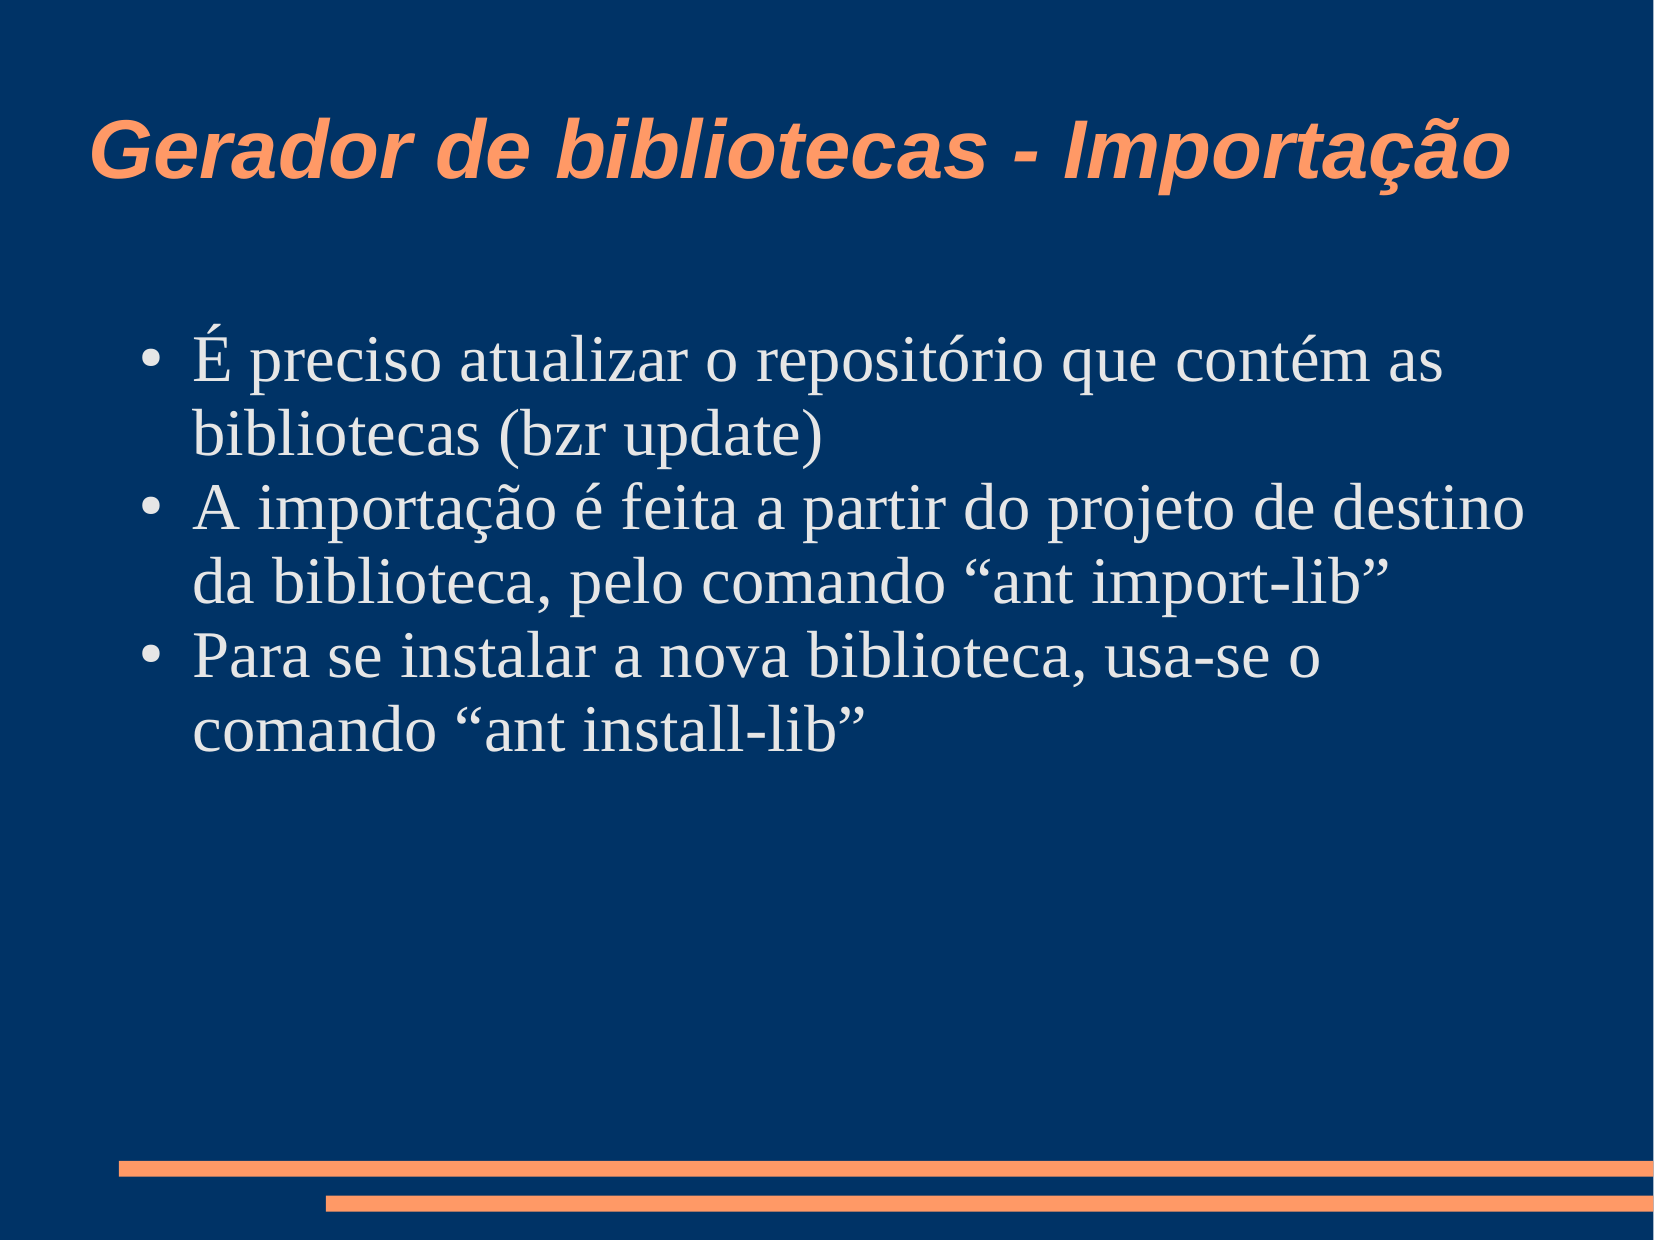

# Gerador de bibliotecas - Importação
É preciso atualizar o repositório que contém as bibliotecas (bzr update)
A importação é feita a partir do projeto de destino da biblioteca, pelo comando “ant import-lib”
Para se instalar a nova biblioteca, usa-se o comando “ant install-lib”